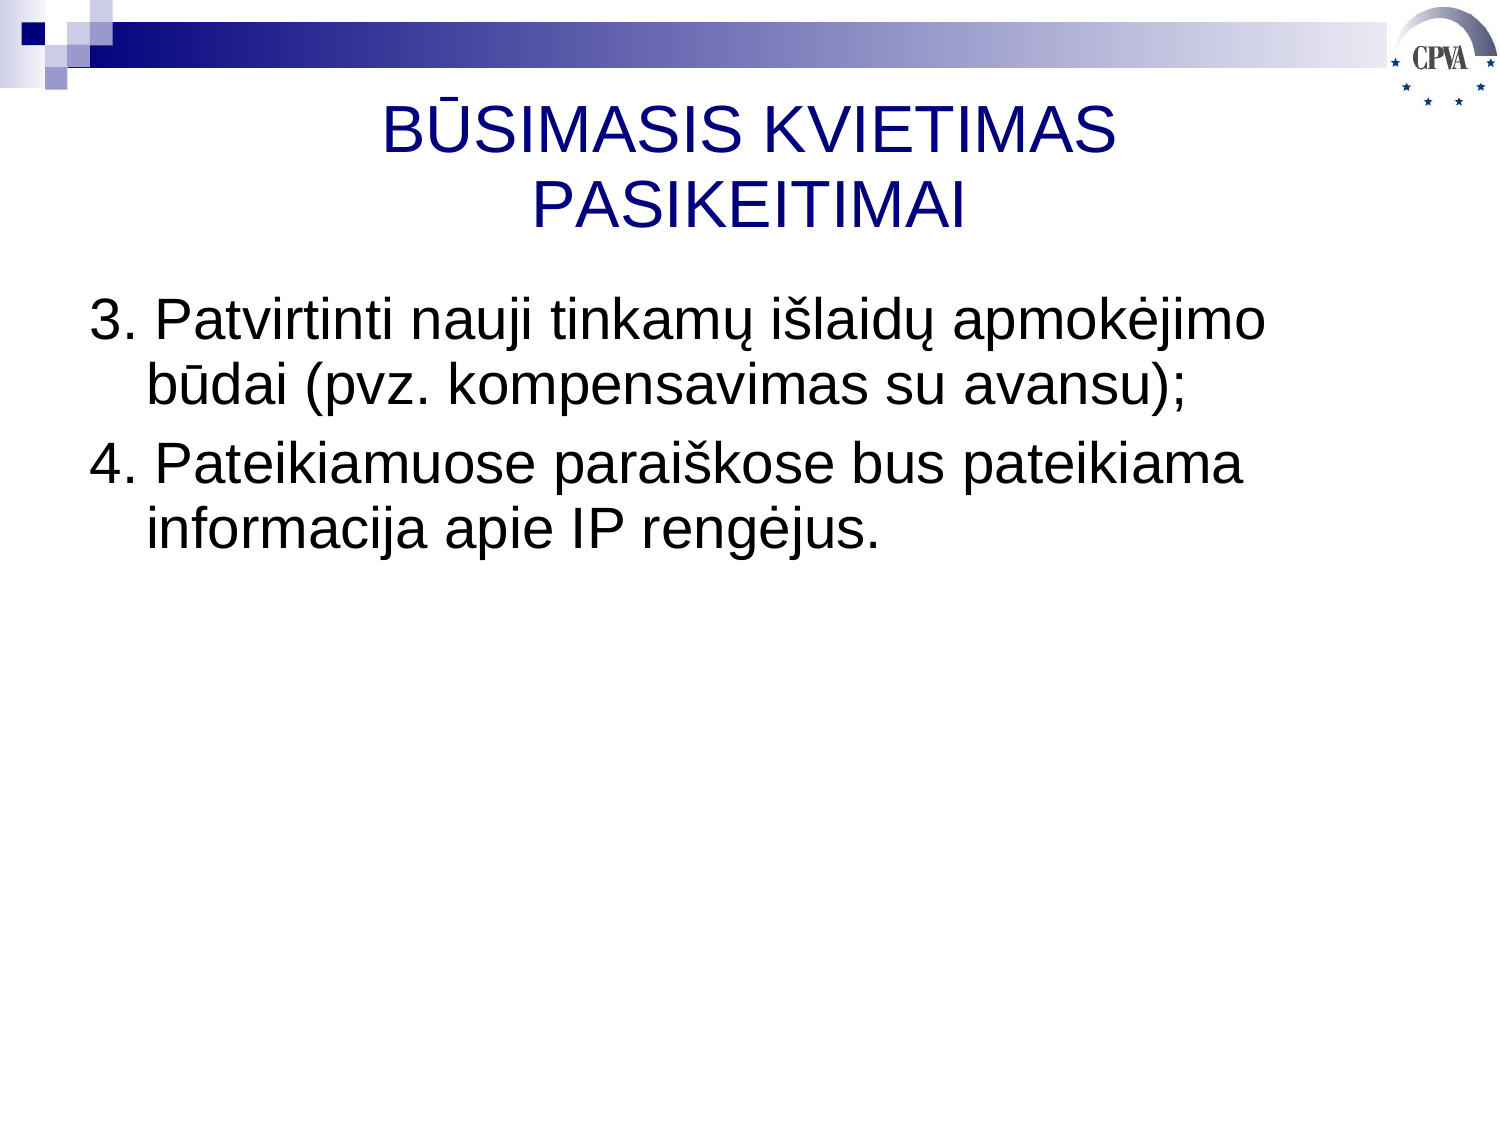

# BŪSIMASIS KVIETIMAS PASIKEITIMAI
3. Patvirtinti nauji tinkamų išlaidų apmokėjimo būdai (pvz. kompensavimas su avansu);
4. Pateikiamuose paraiškose bus pateikiama informacija apie IP rengėjus.